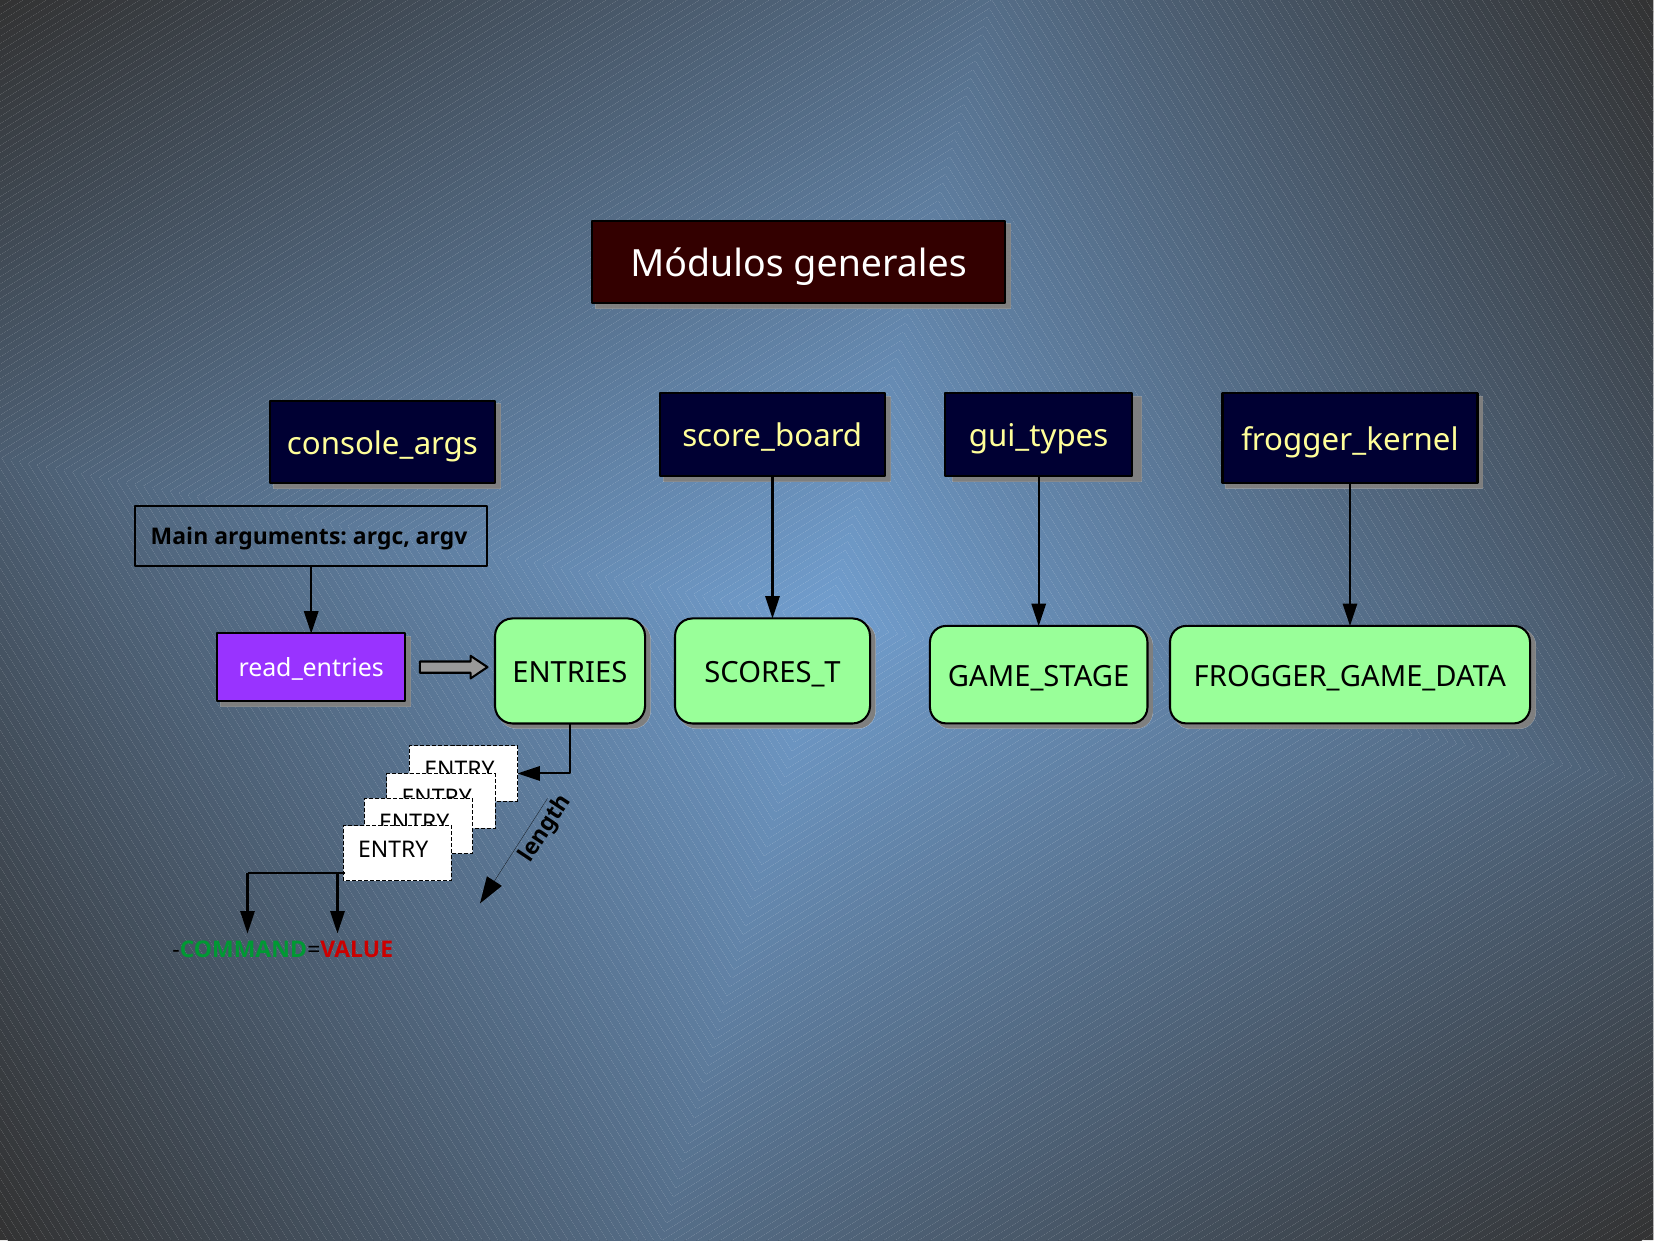

Módulos generales
score_board
gui_types
frogger_kernel
console_args
Main arguments: argc, argv
ENTRIES
SCORES_T
GAME_STAGE
FROGGER_GAME_DATA
read_entries
ENTRY
ENTRY
length
ENTRY
ENTRY
ENTRY
-COMMAND=VALUE